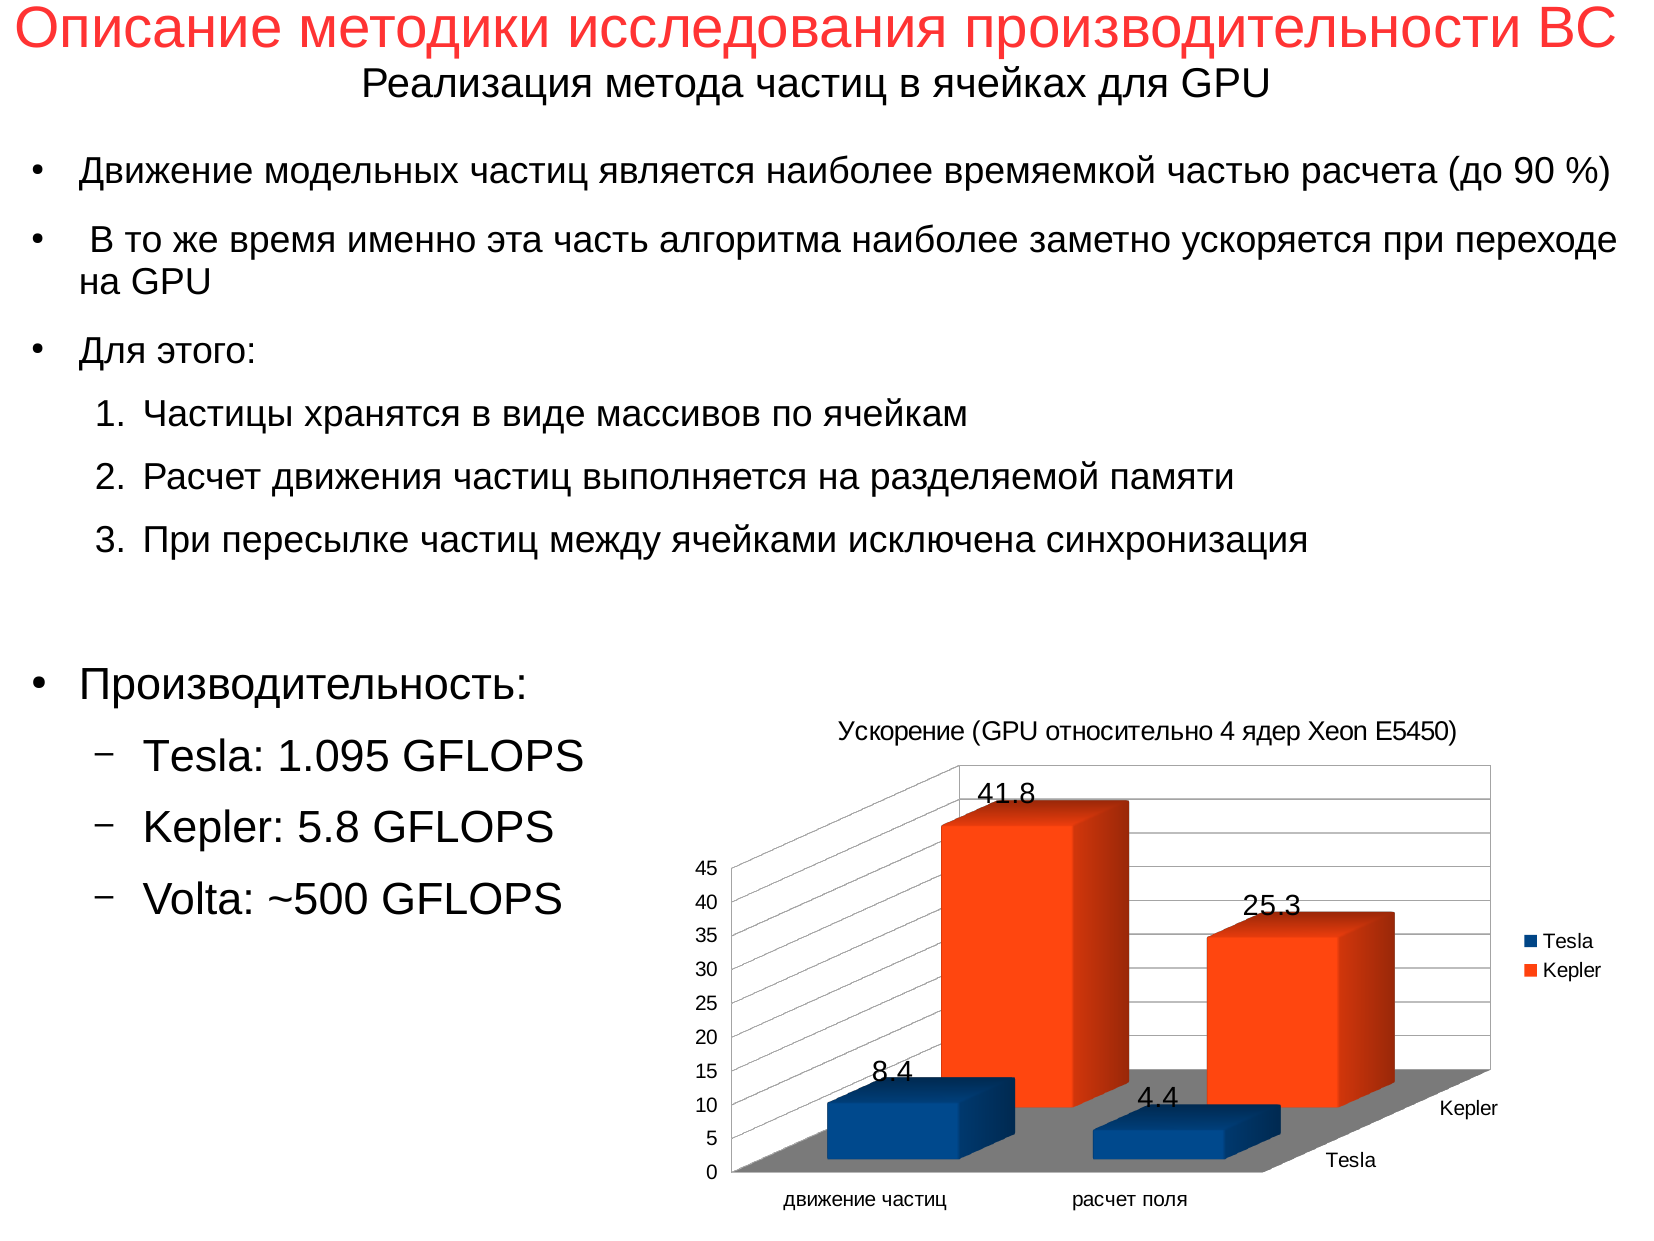

Описание методики исследования производительности ВС
Реализация метода частиц в ячейках для GPU
# Движение модельных частиц является наиболее времяемкой частью расчета (до 90 %)
 В то же время именно эта часть алгоритма наиболее заметно ускоряется при переходе на GPU
Для этого:
Частицы хранятся в виде массивов по ячейкам
Расчет движения частиц выполняется на разделяемой памяти
При пересылке частиц между ячейками исключена синхронизация
Производительность:
Тesla: 1.095 GFLOPS
Kepler: 5.8 GFLOPS
Volta: ~500 GFLOPS
[unsupported chart]